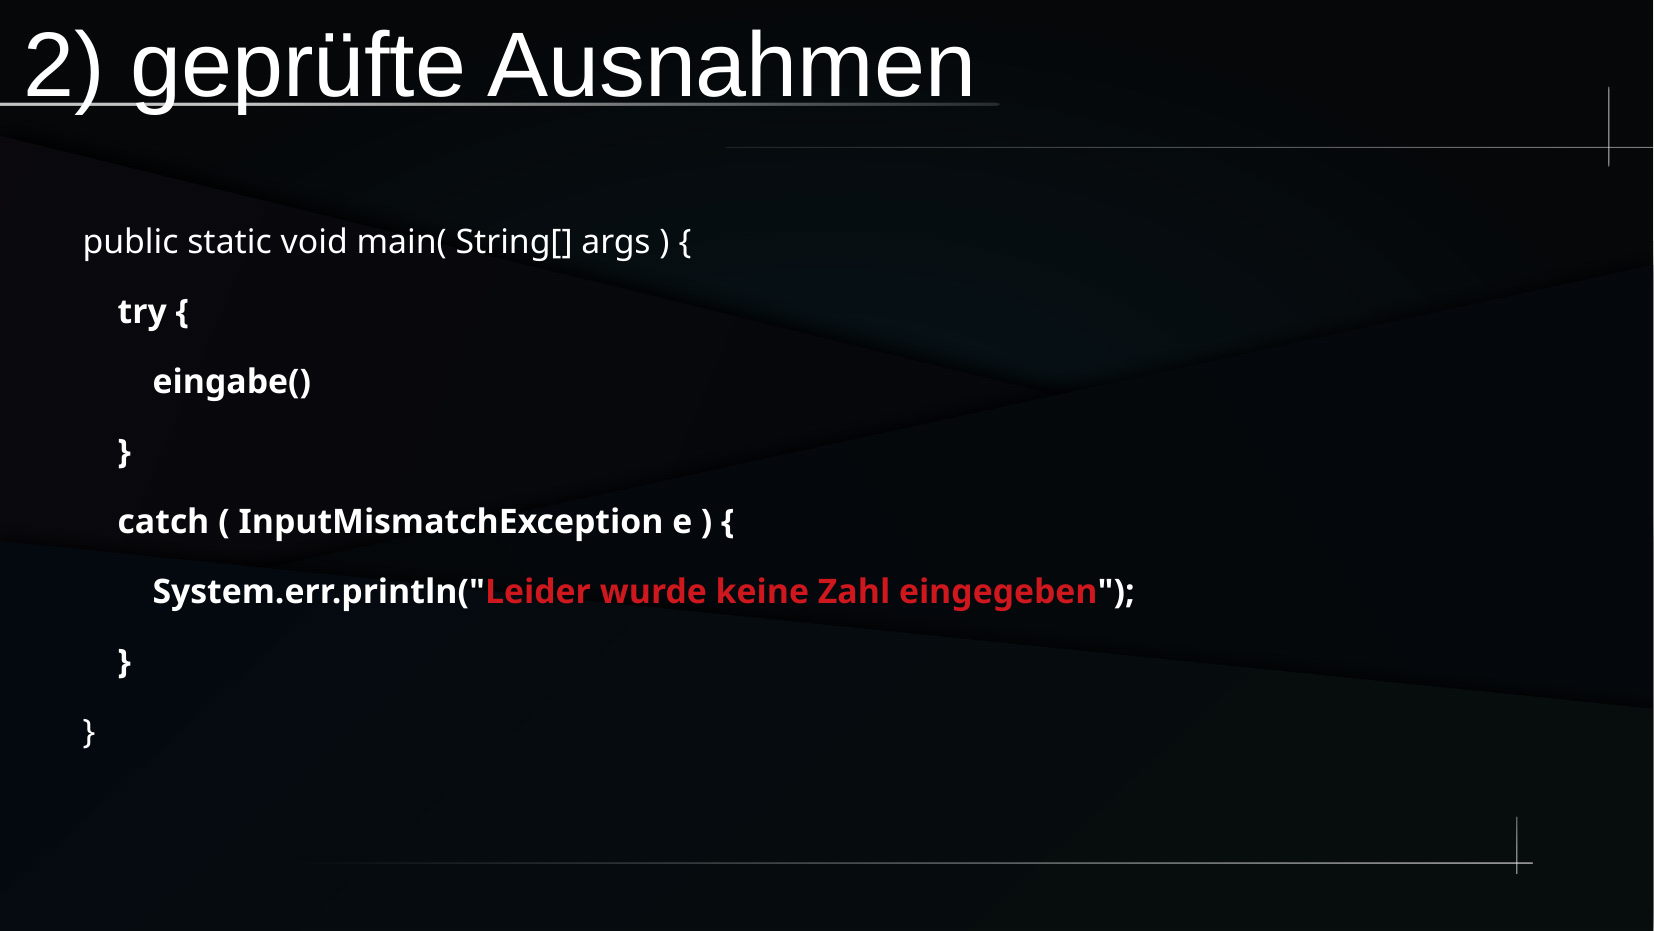

# 2) geprüfte Ausnahmen
public static void main( String[] args ) {
 try {
 eingabe()
 }
 catch ( InputMismatchException e ) {
 System.err.println("Leider wurde keine Zahl eingegeben");
 }
}